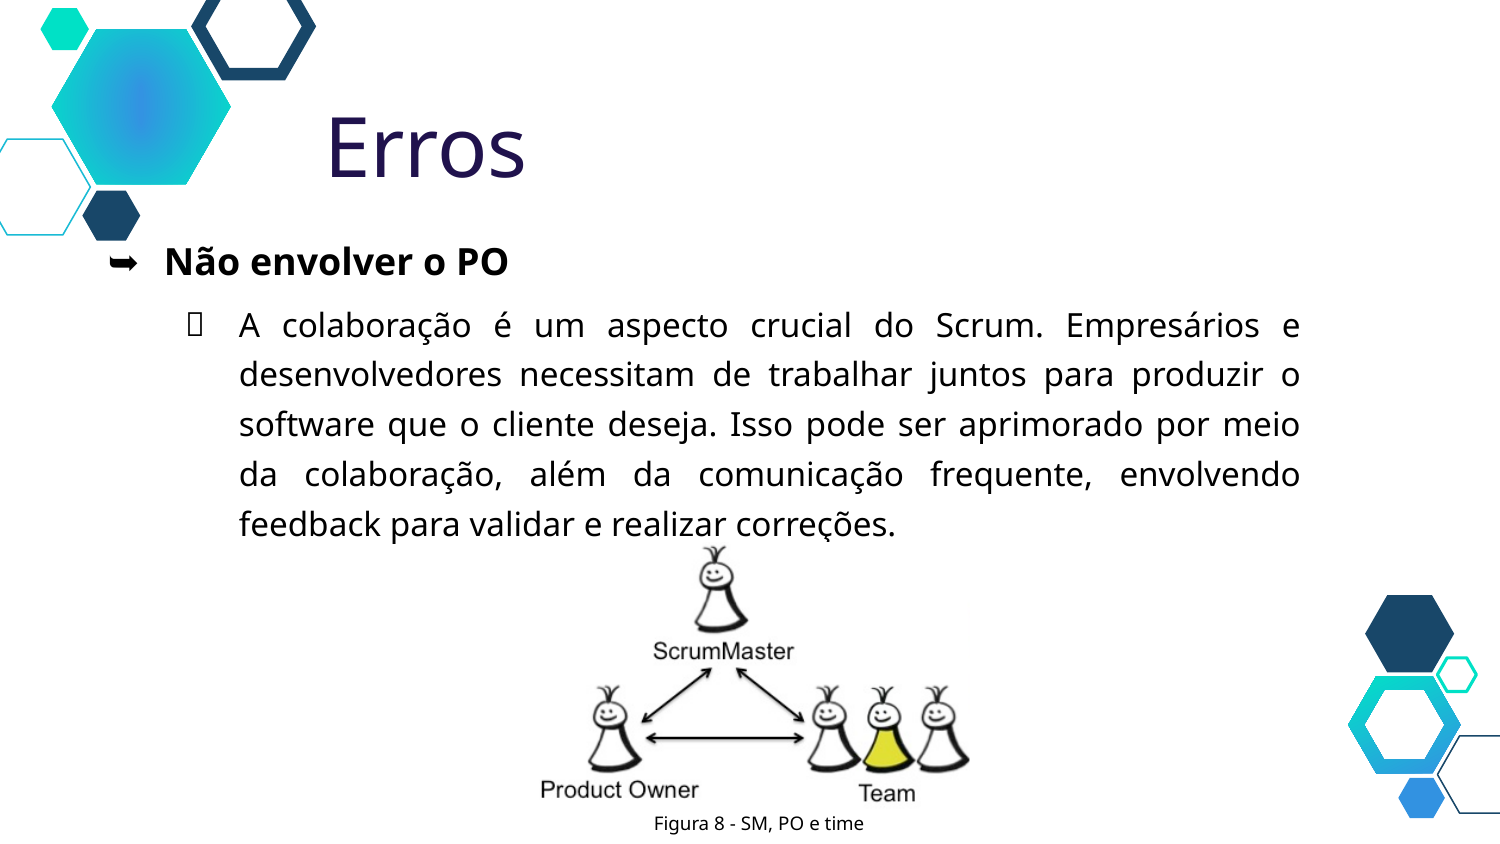

# Erros
Não envolver o PO
A colaboração é um aspecto crucial do Scrum. Empresários e desenvolvedores necessitam de trabalhar juntos para produzir o software que o cliente deseja. Isso pode ser aprimorado por meio da colaboração, além da comunicação frequente, envolvendo feedback para validar e realizar correções.
Figura 8 - SM, PO e time